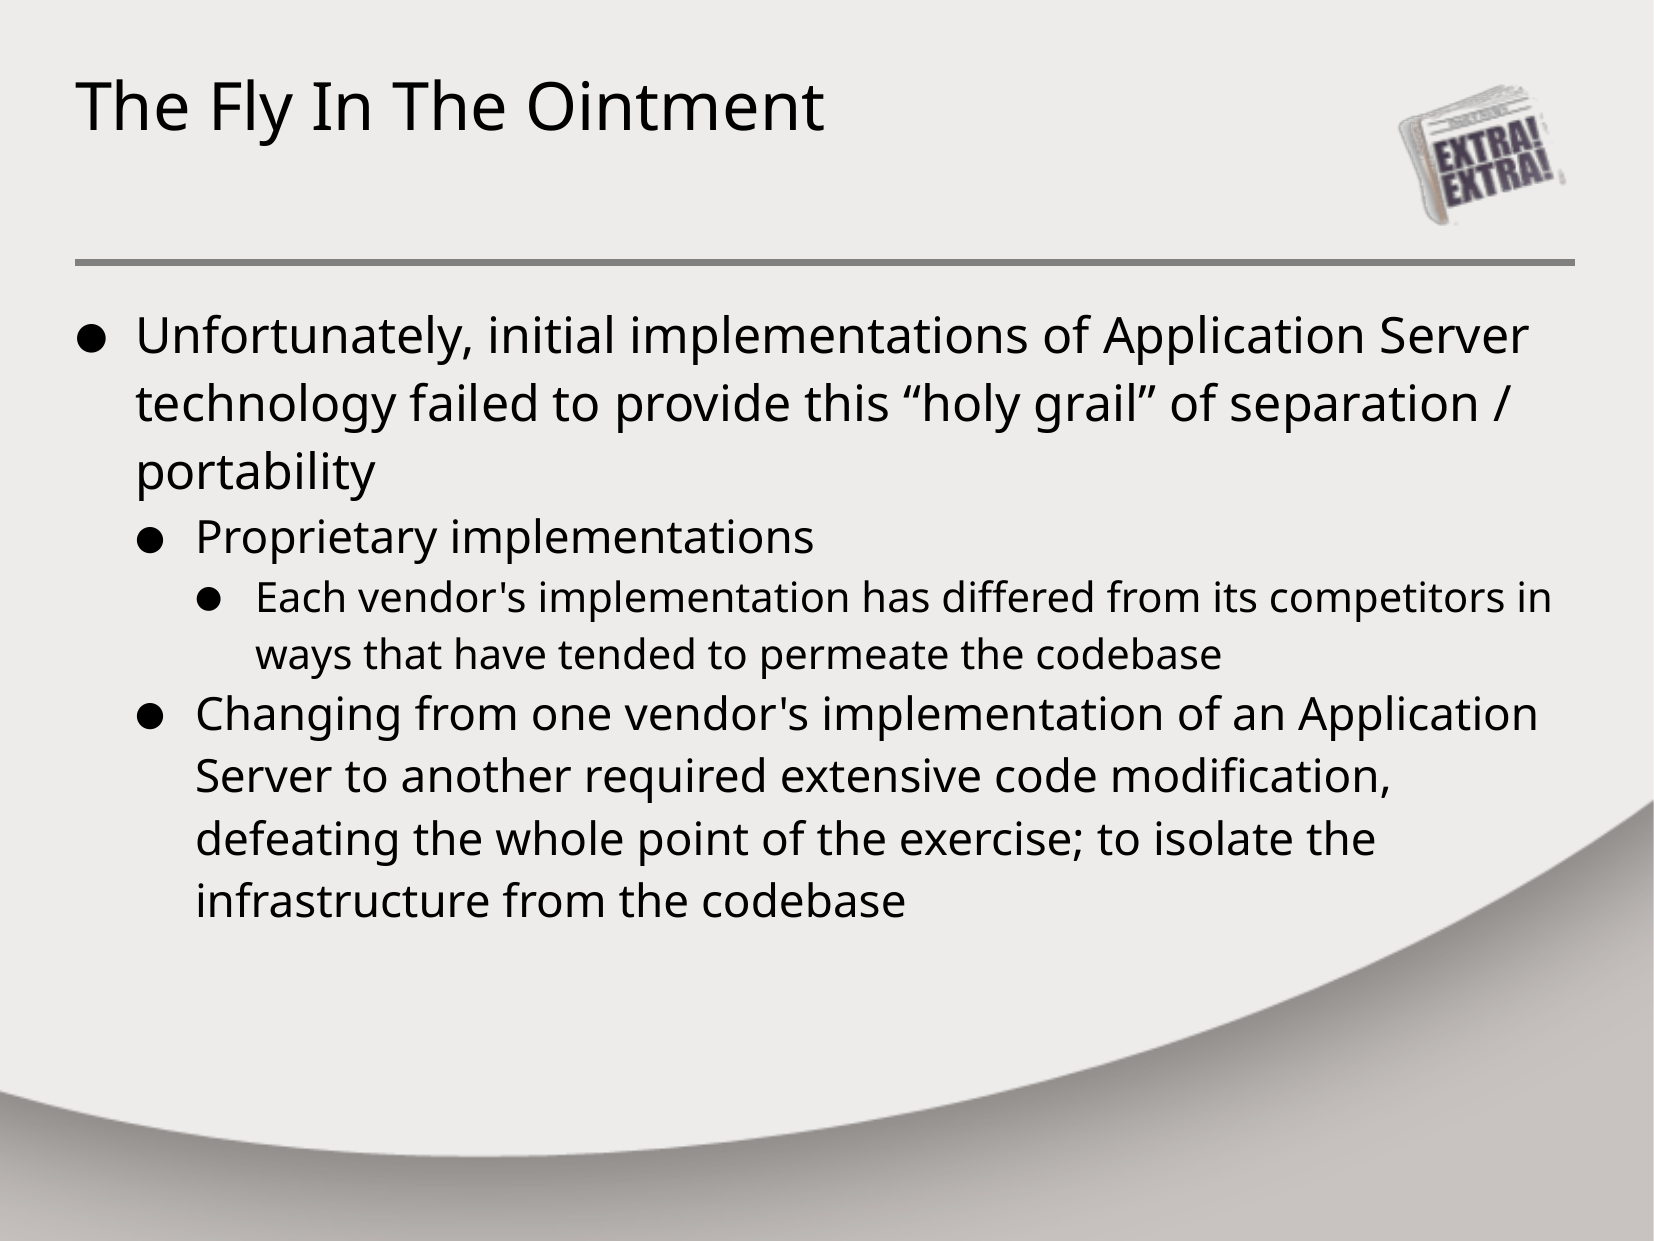

# The Fly In The Ointment
Unfortunately, initial implementations of Application Server technology failed to provide this “holy grail” of separation / portability
Proprietary implementations
Each vendor's implementation has differed from its competitors in ways that have tended to permeate the codebase
Changing from one vendor's implementation of an Application Server to another required extensive code modification, defeating the whole point of the exercise; to isolate the infrastructure from the codebase